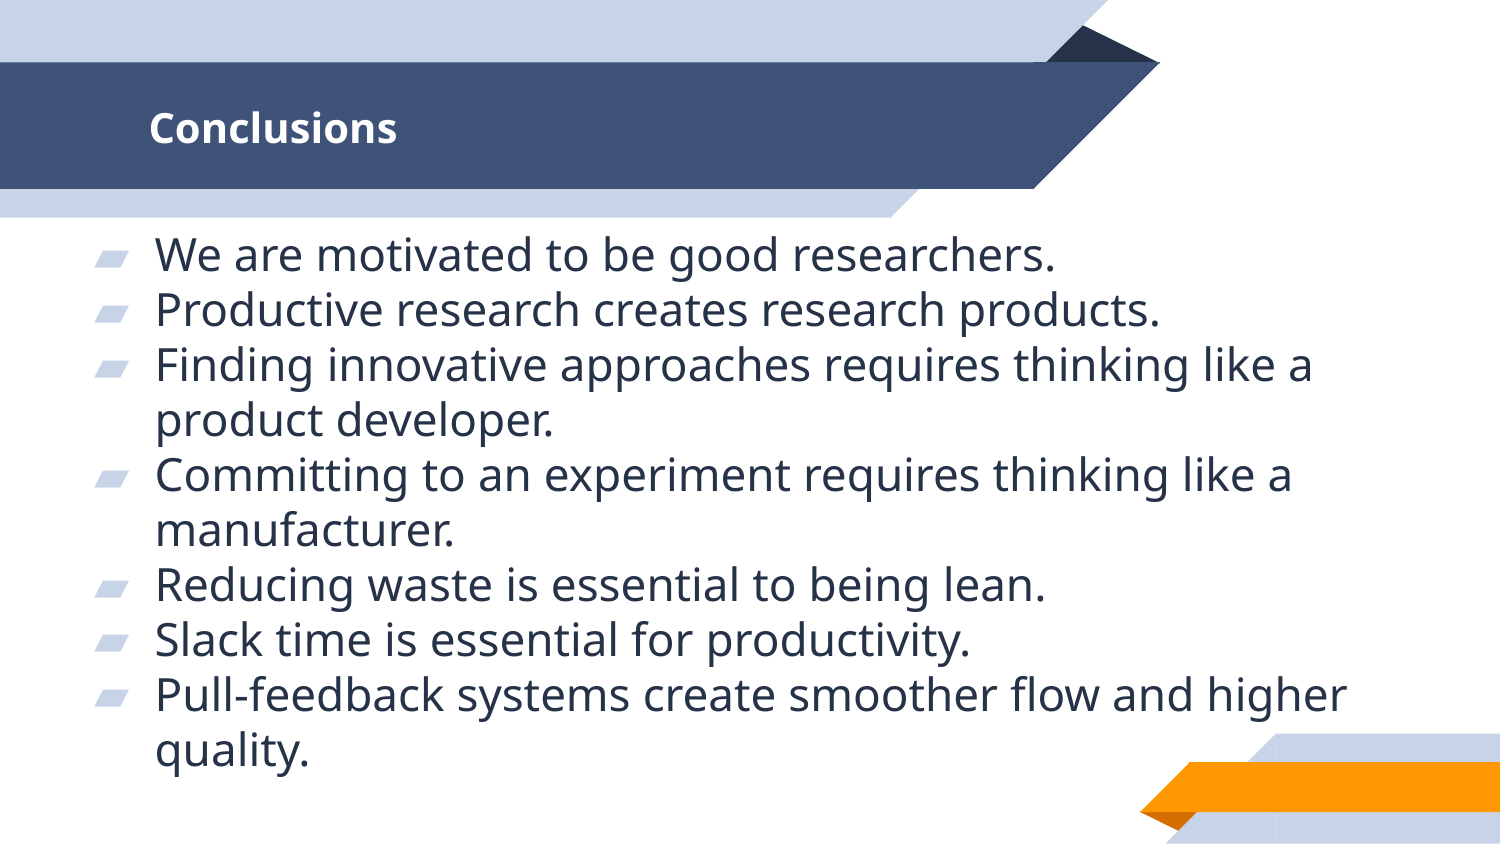

Conclusions
# We are motivated to be good researchers.
Productive research creates research products.
Finding innovative approaches requires thinking like a product developer.
Committing to an experiment requires thinking like a manufacturer.
Reducing waste is essential to being lean.
Slack time is essential for productivity.
Pull-feedback systems create smoother flow and higher quality.